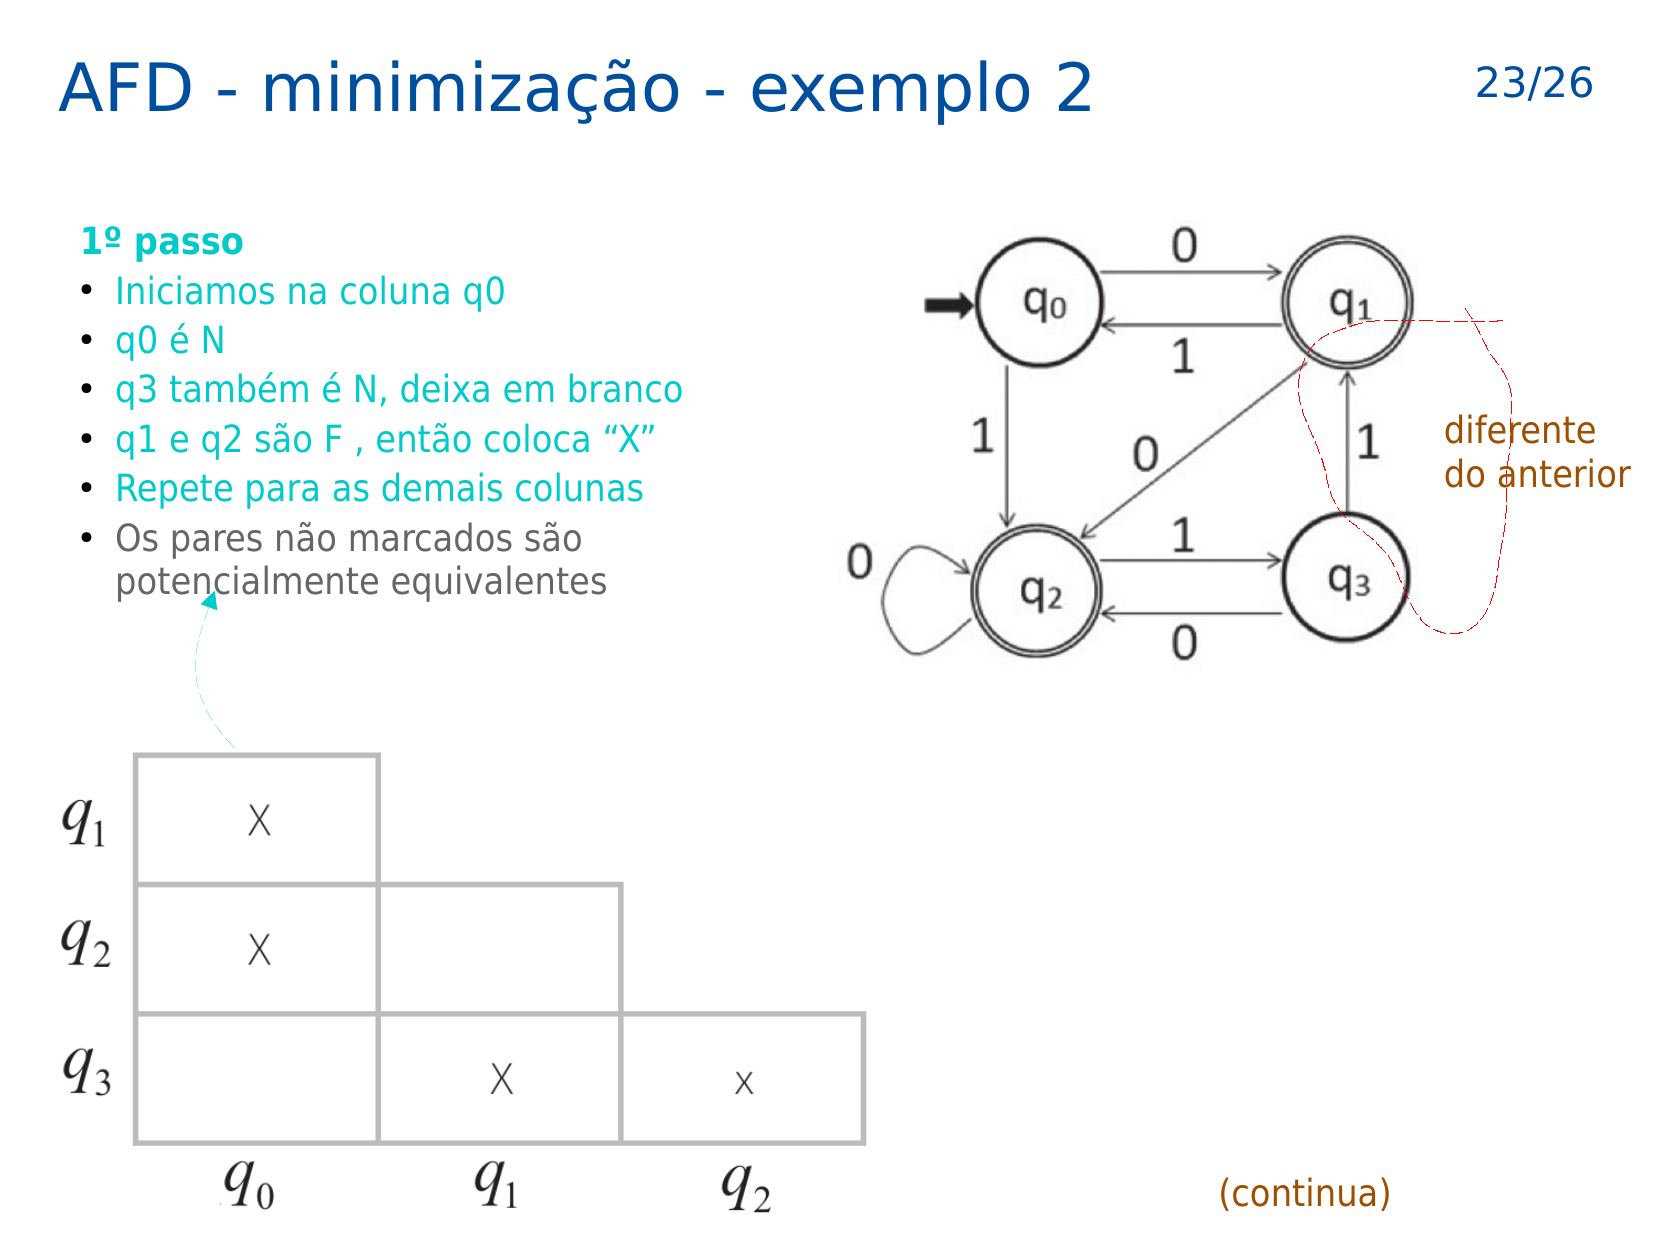

# AFD - minimização - exemplo 2
23
1º passo
Iniciamos na coluna q0
q0 é N
q3 também é N, deixa em branco
q1 e q2 são F , então coloca “X”
Repete para as demais colunas
Os pares não marcados são potencialmente equivalentes
diferente do anterior
(continua)